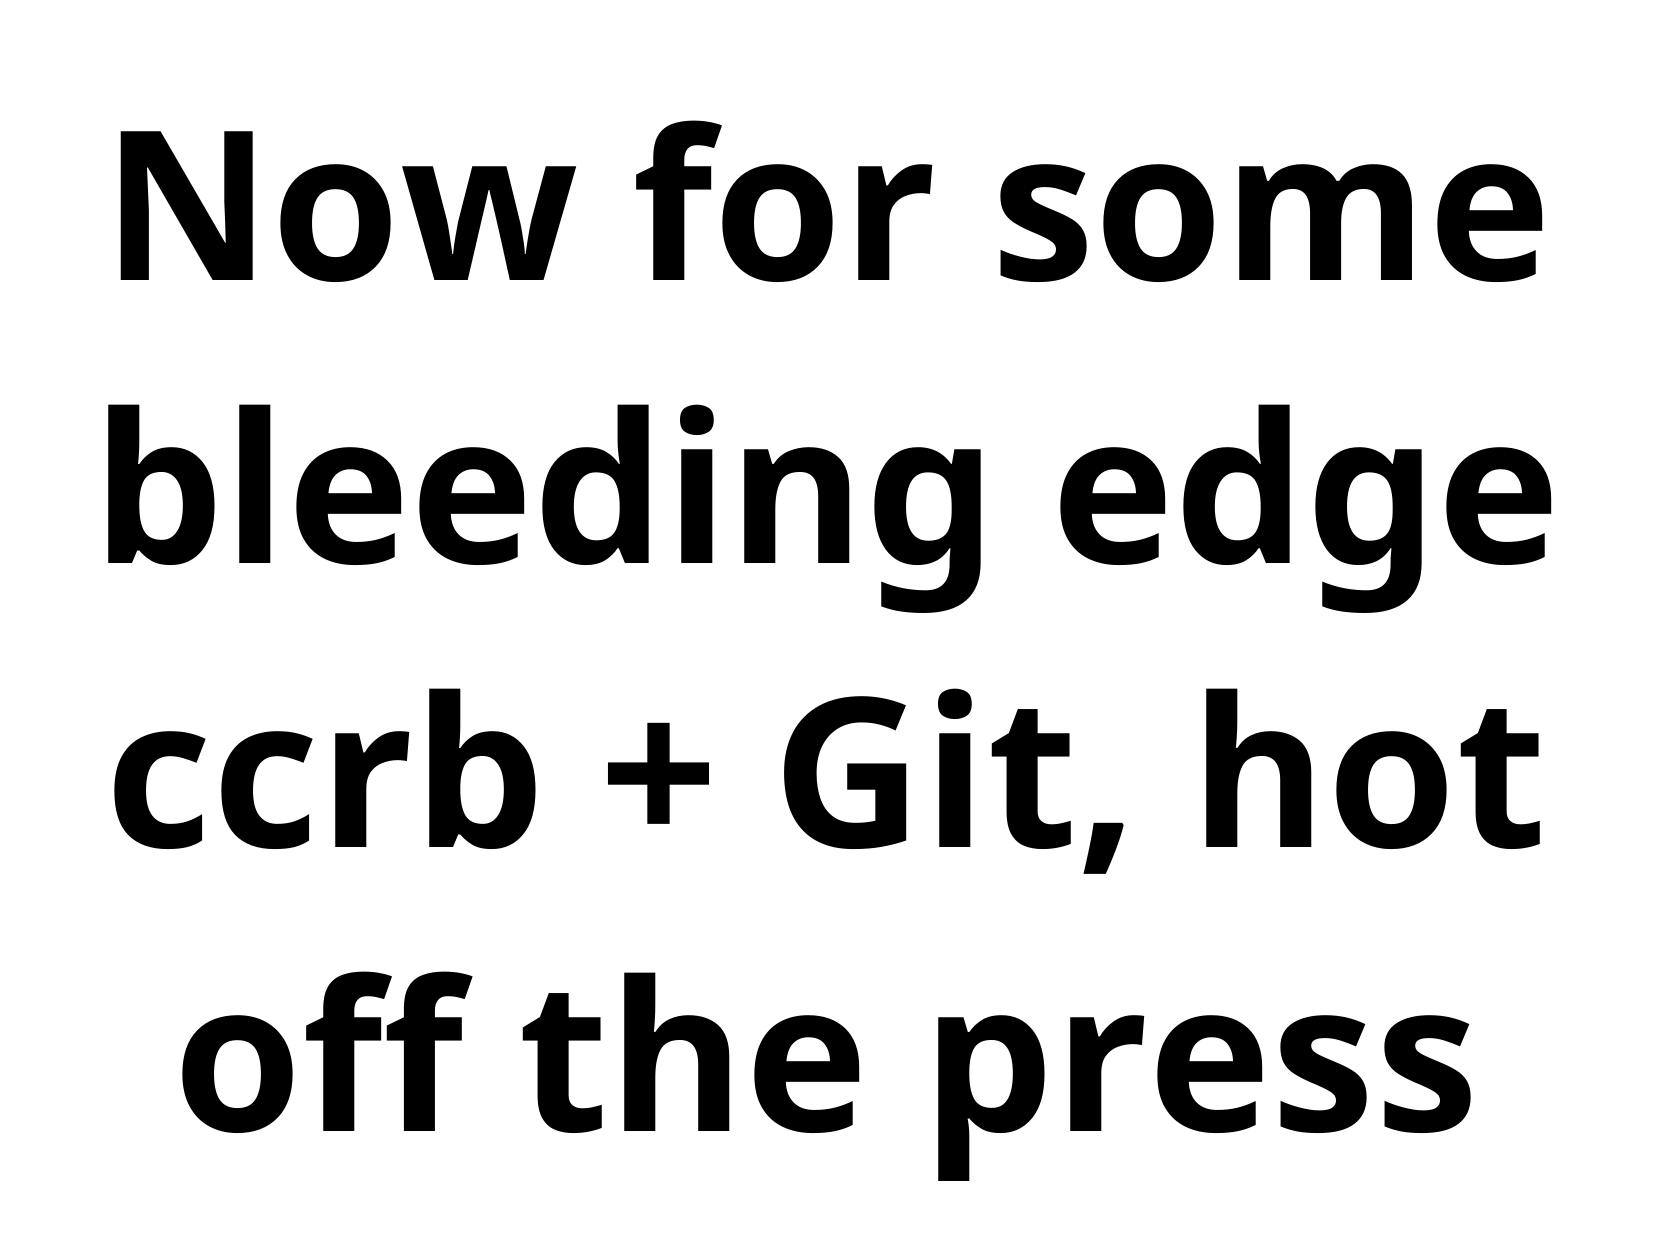

# Now for some bleeding edge ccrb + Git, hot off the press